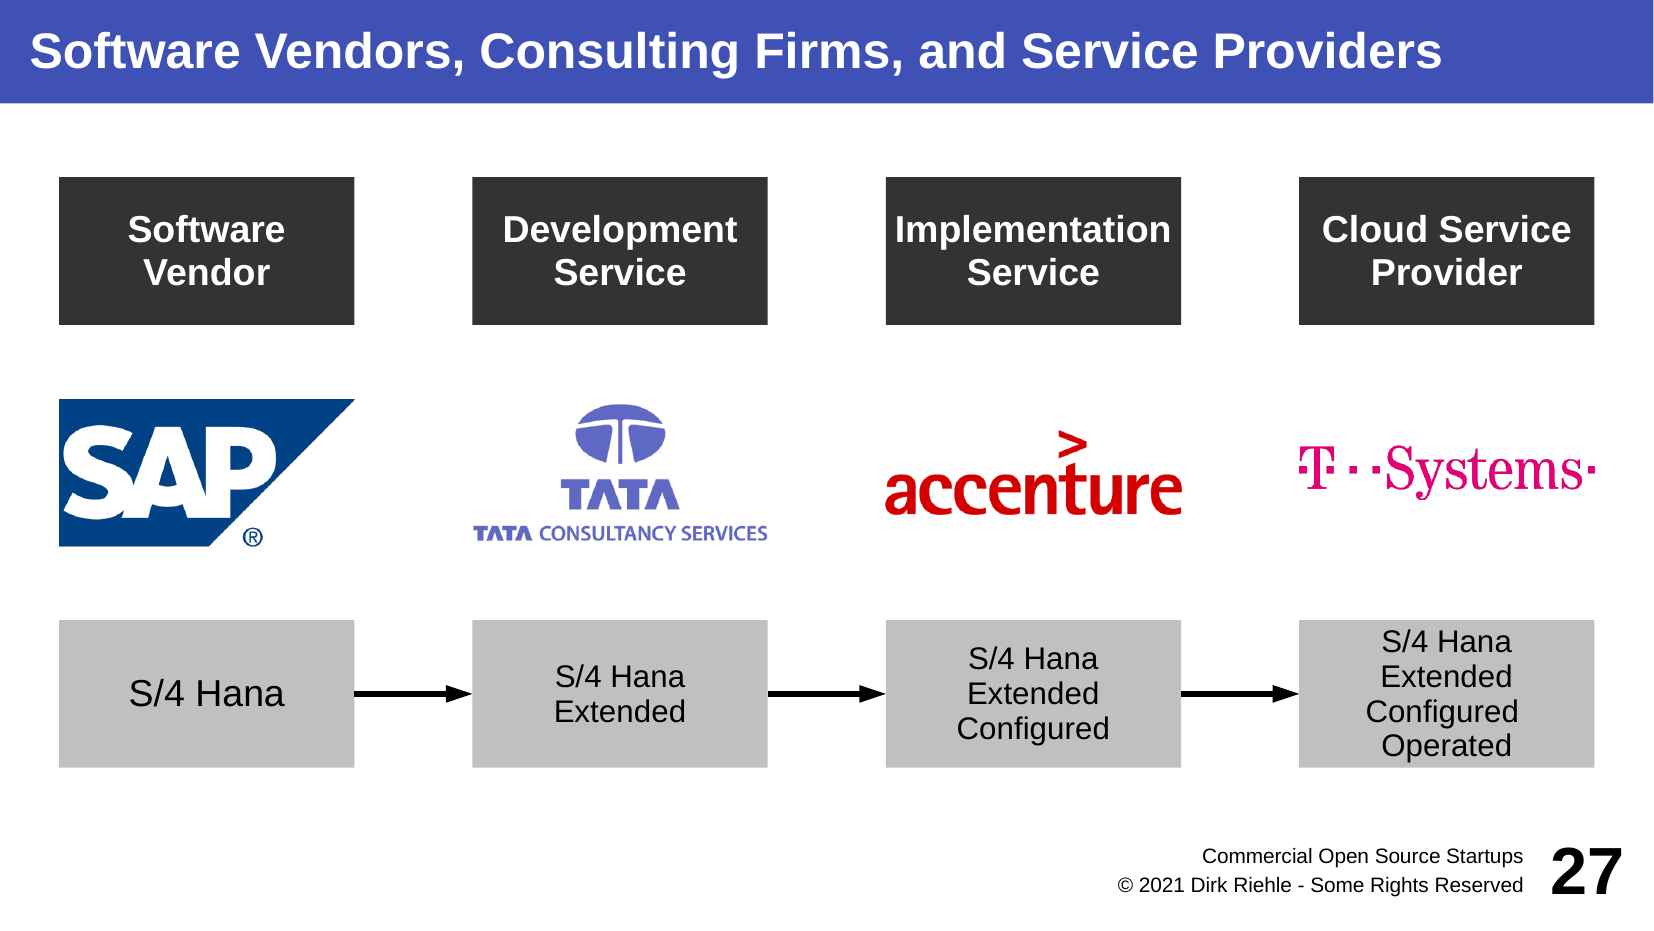

# Software Vendors, Consulting Firms, and Service Providers
Software
Vendor
Development
Service
Implementation
Service
Cloud Service
Provider
S/4 Hana
S/4 Hana
Extended
S/4 Hana
Extended
Configured
S/4 Hana
Extended
Configured
Operated
Commercial Open Source Startups
27
© 2021 Dirk Riehle - Some Rights Reserved